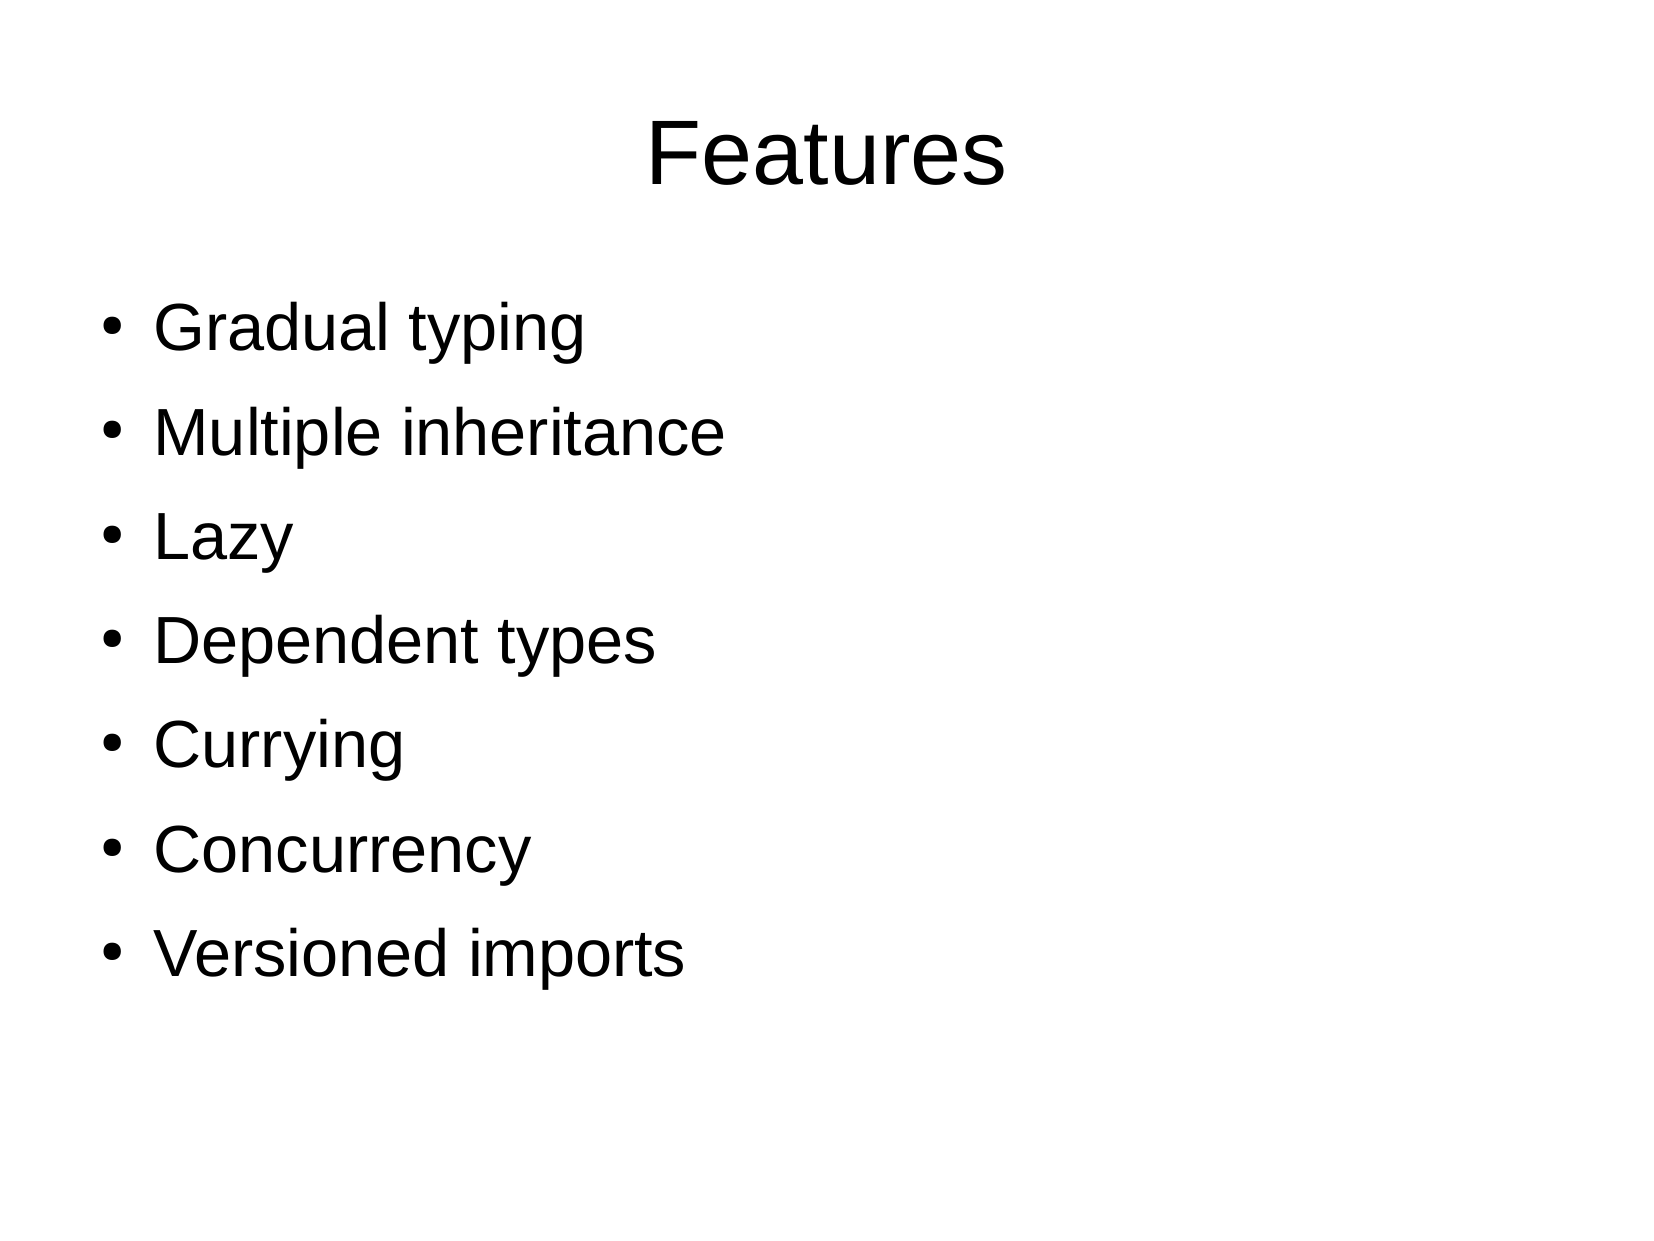

# Features
Gradual typing
Multiple inheritance
Lazy
Dependent types
Currying
Concurrency
Versioned imports